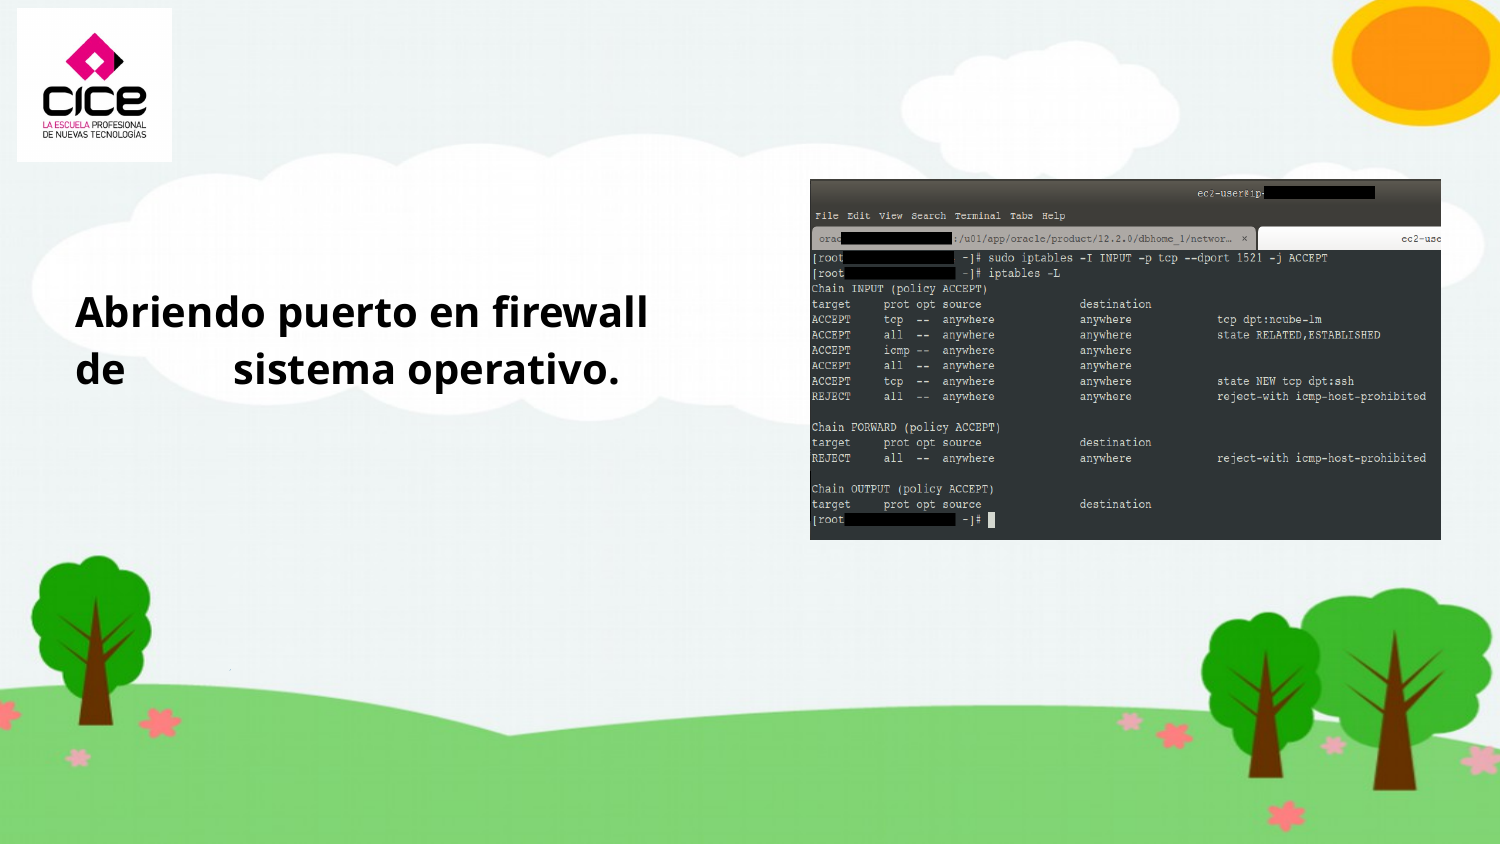

# Abriendo puerto en firewall de sistema operativo.